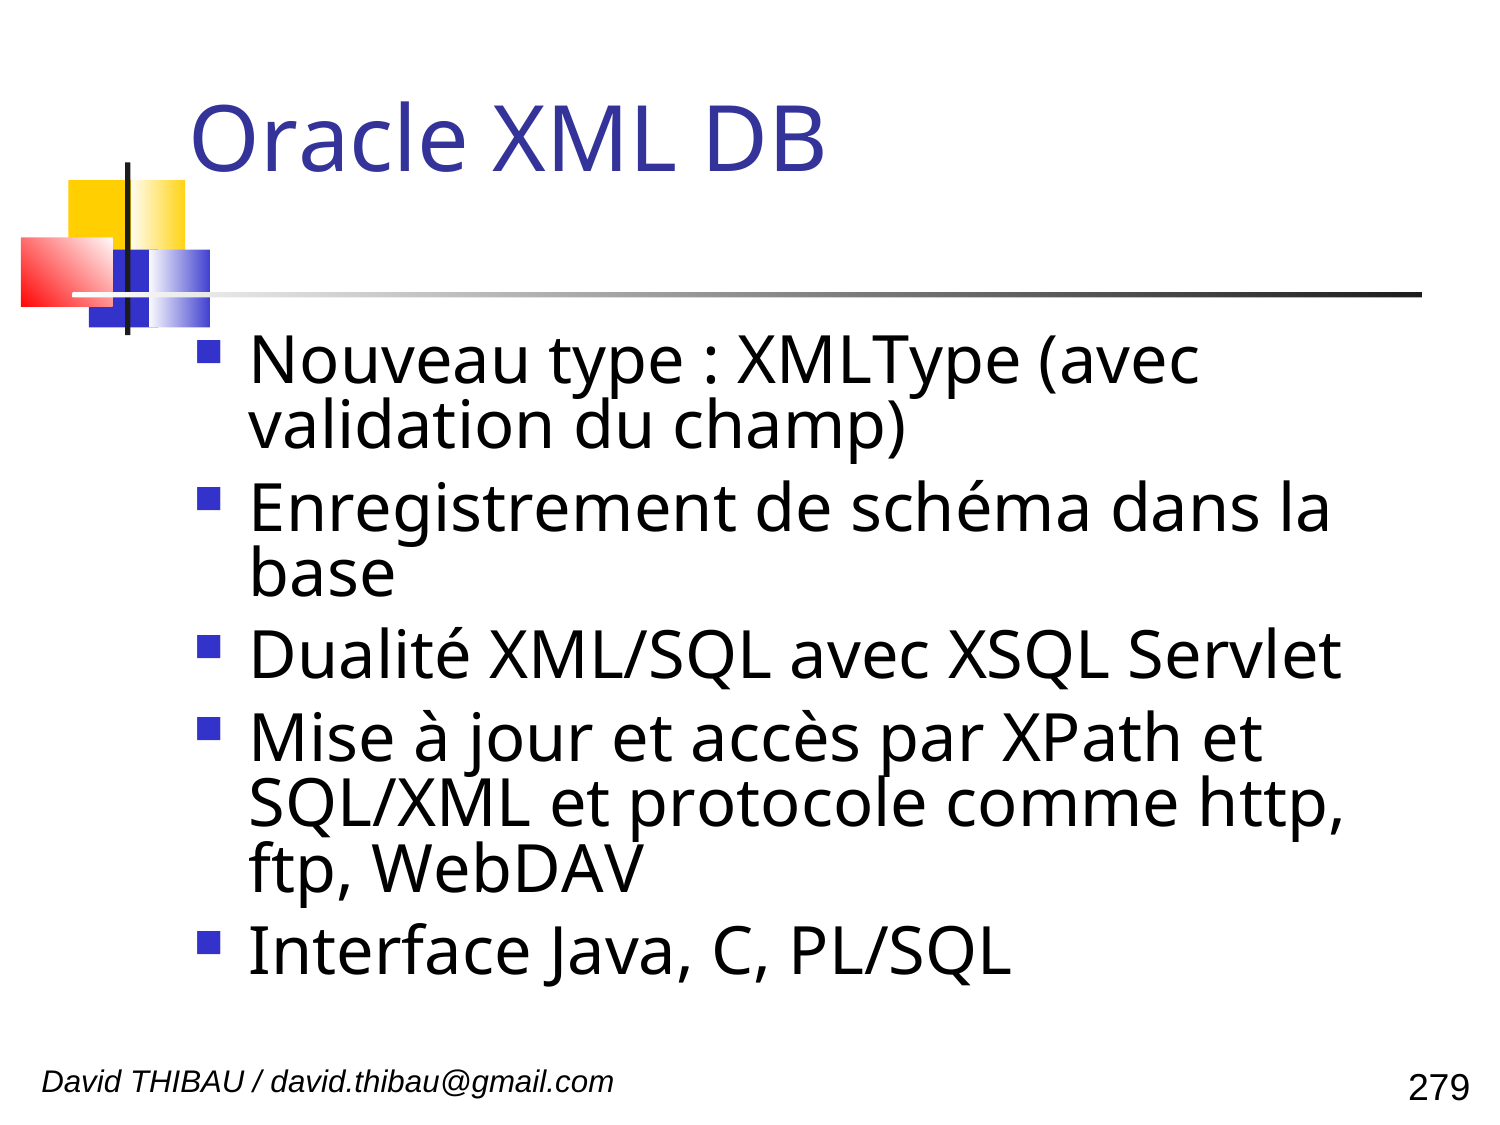

# Oracle XML DB
Nouveau type : XMLType (avec validation du champ)
Enregistrement de schéma dans la base
Dualité XML/SQL avec XSQL Servlet
Mise à jour et accès par XPath et SQL/XML et protocole comme http, ftp, WebDAV
Interface Java, C, PL/SQL